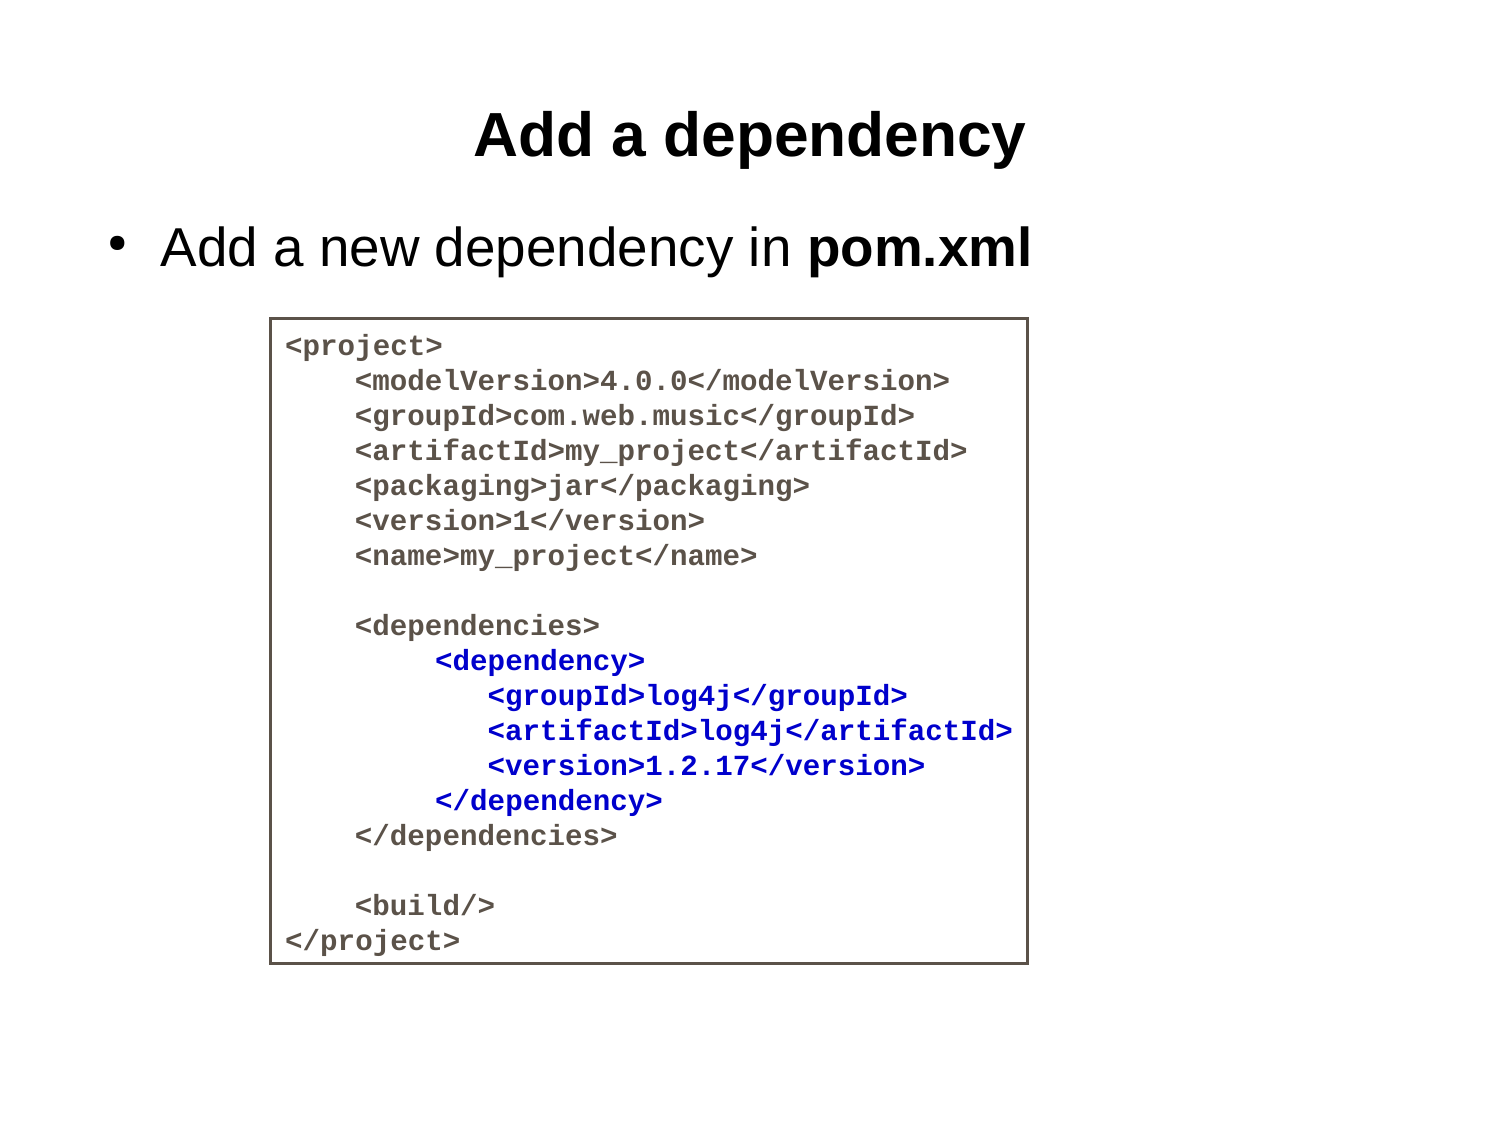

# Add a dependency
Add a new dependency in pom.xml
<project>
 <modelVersion>4.0.0</modelVersion>
 <groupId>com.web.music</groupId>
 <artifactId>my_project</artifactId>
 <packaging>jar</packaging>
 <version>1</version>
 <name>my_project</name>
 <dependencies>
	<dependency>
	 <groupId>log4j</groupId>
	 <artifactId>log4j</artifactId>
	 <version>1.2.17</version>
	</dependency>
 </dependencies>
 <build/>
</project>